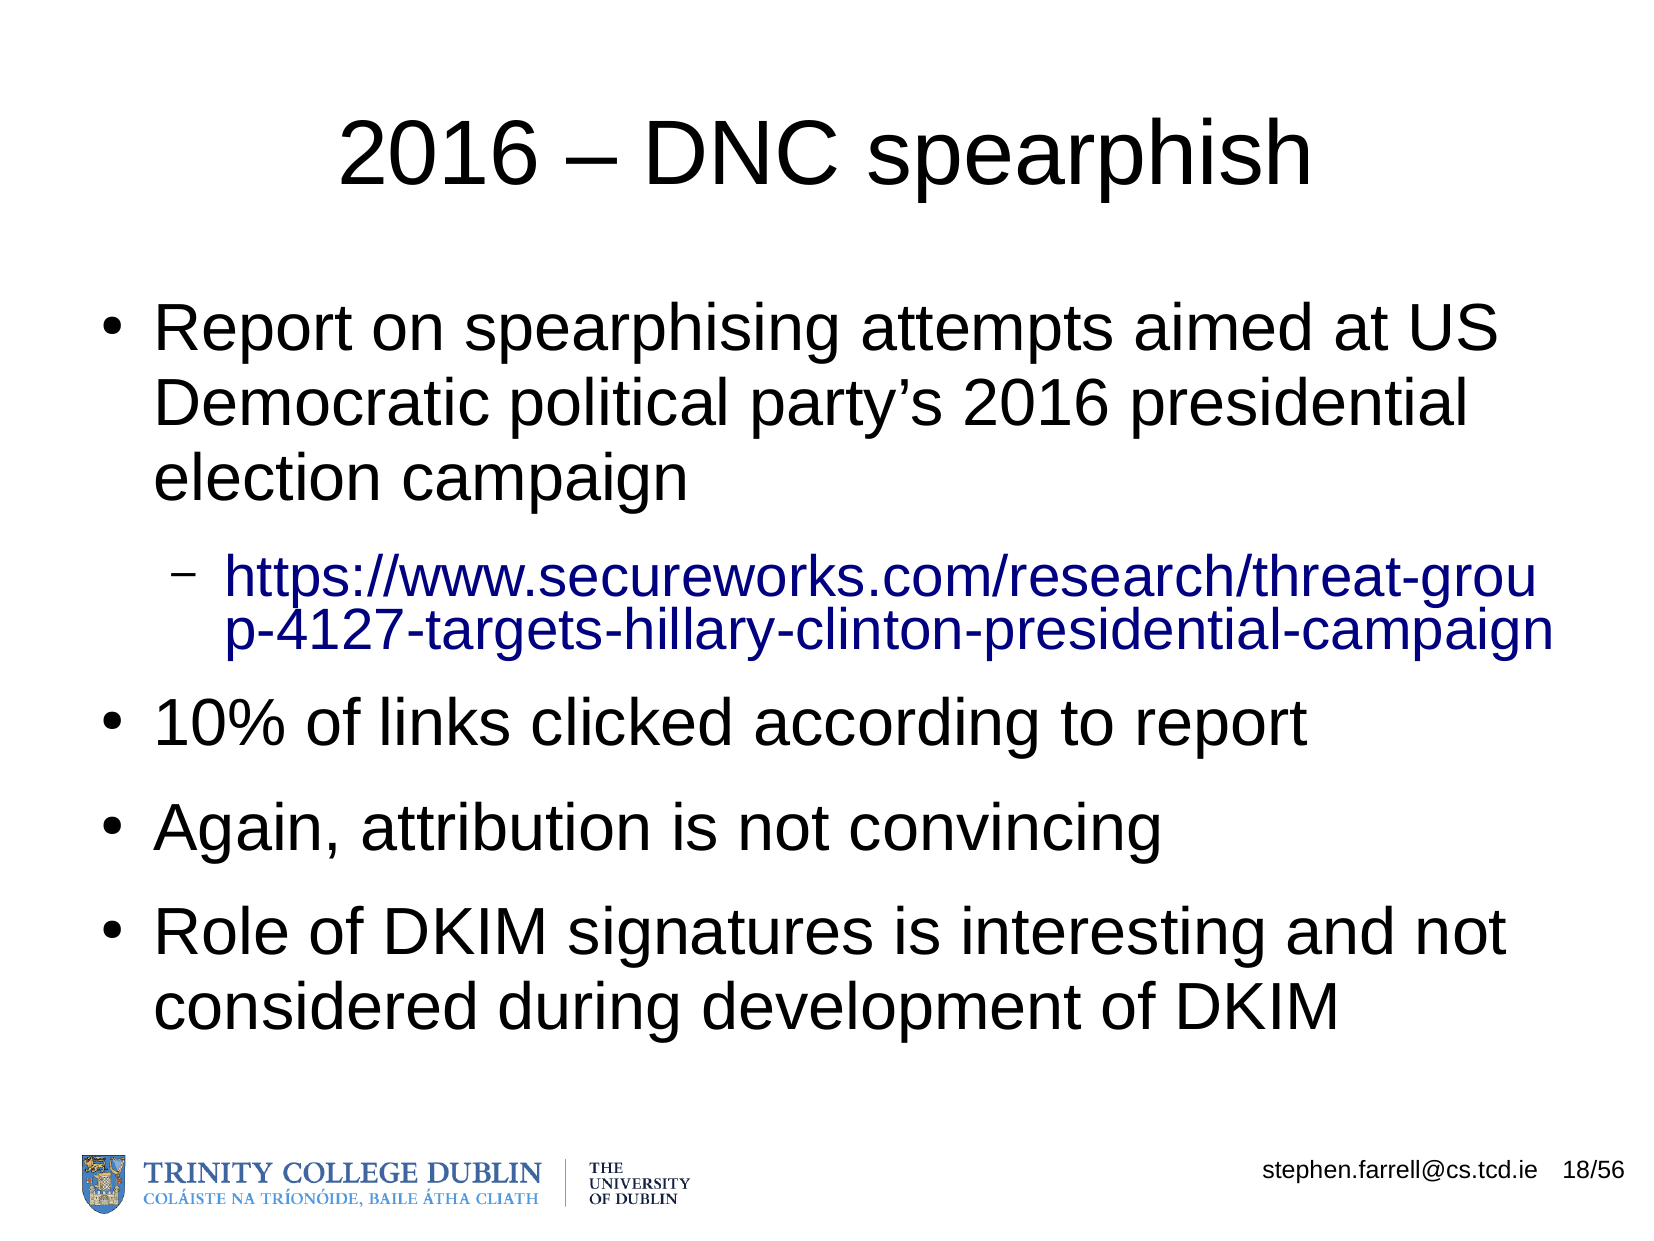

# 2016 – DNC spearphish
Report on spearphising attempts aimed at US Democratic political party’s 2016 presidential election campaign
https://www.secureworks.com/research/threat-group-4127-targets-hillary-clinton-presidential-campaign
10% of links clicked according to report
Again, attribution is not convincing
Role of DKIM signatures is interesting and not considered during development of DKIM